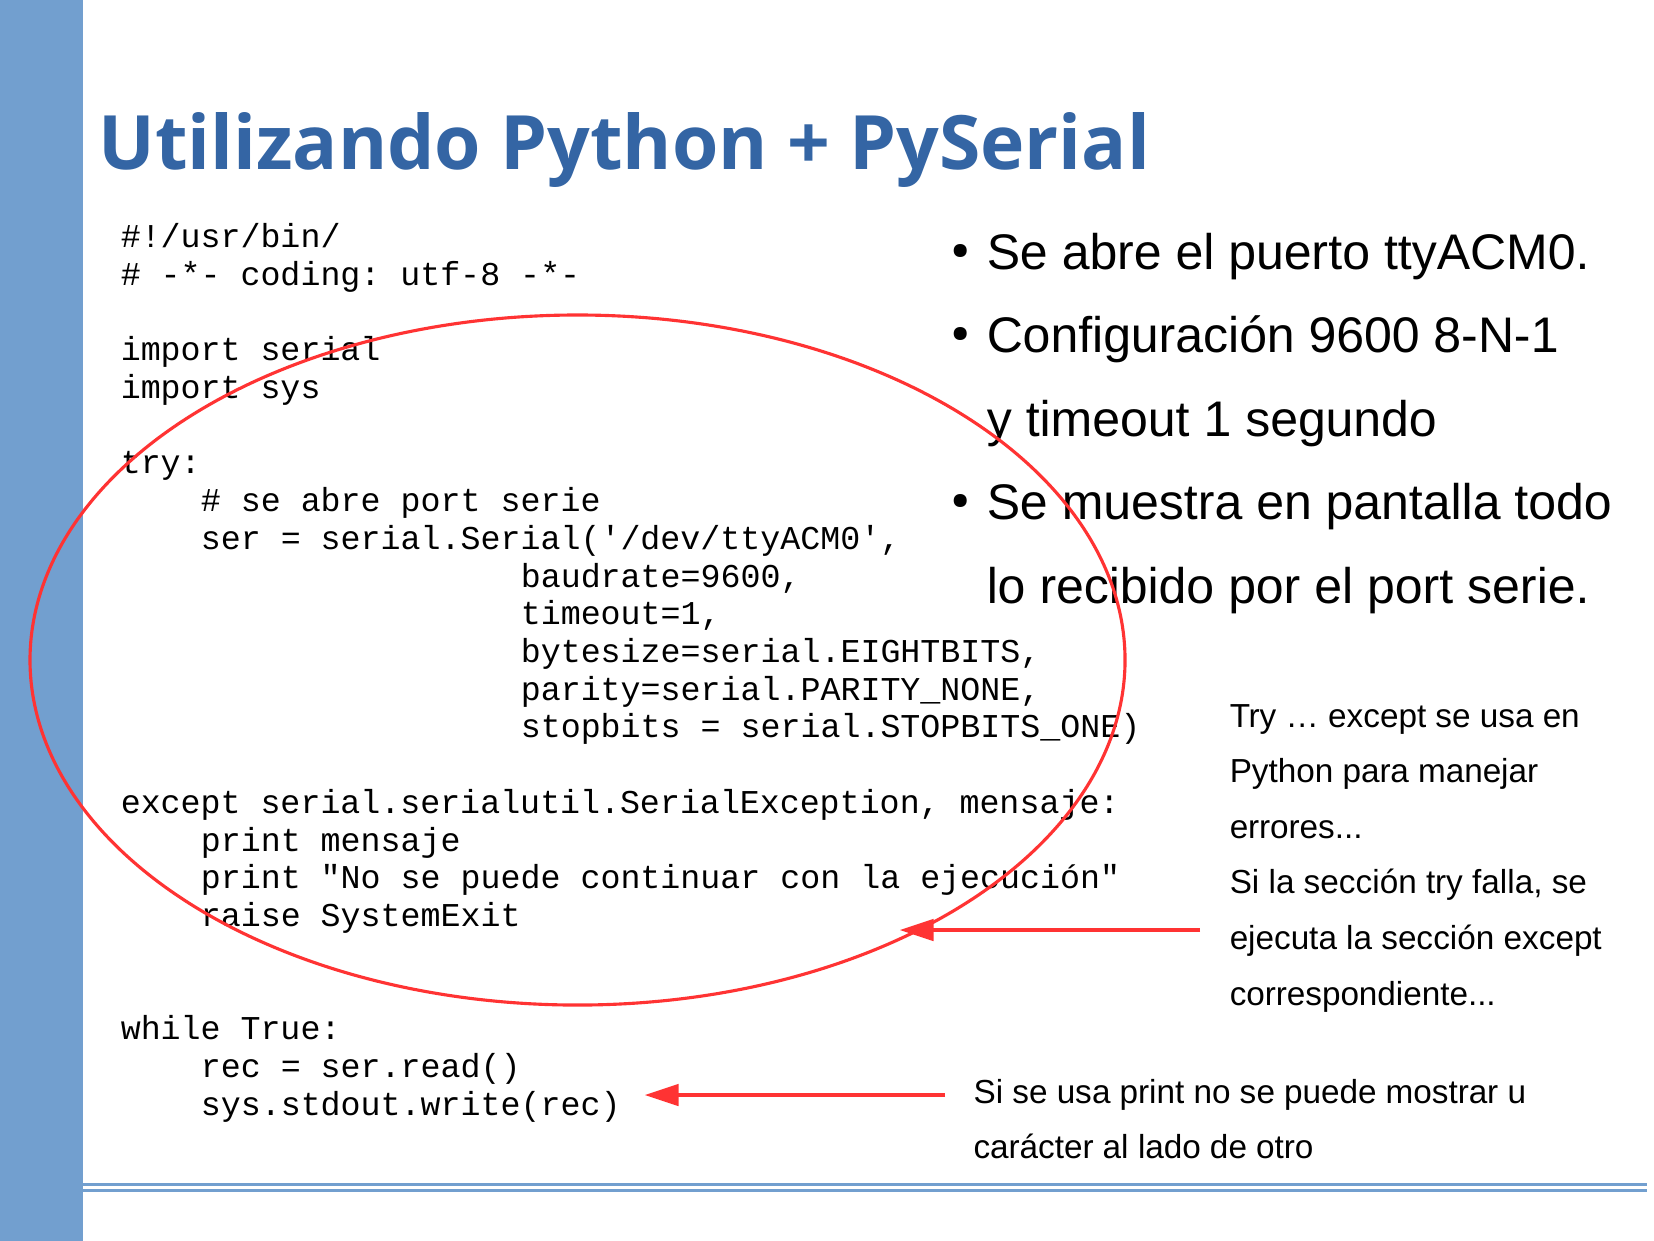

Utilizando Python + PySerial
Se abre el puerto ttyACM0.
Configuración 9600 8-N-1
y timeout 1 segundo
Se muestra en pantalla todo lo recibido por el port serie.
#!/usr/bin/
# -*- coding: utf-8 -*-
import serial
import sys
try:
 # se abre port serie
 ser = serial.Serial('/dev/ttyACM0',
 baudrate=9600,
 timeout=1,
 bytesize=serial.EIGHTBITS,
 parity=serial.PARITY_NONE,
 stopbits = serial.STOPBITS_ONE)
except serial.serialutil.SerialException, mensaje:
 print mensaje
 print "No se puede continuar con la ejecución"
 raise SystemExit
while True:
 rec = ser.read()
 sys.stdout.write(rec)
Try … except se usa en Python para manejar errores...
Si la sección try falla, se ejecuta la sección except correspondiente...
Si se usa print no se puede mostrar u carácter al lado de otro